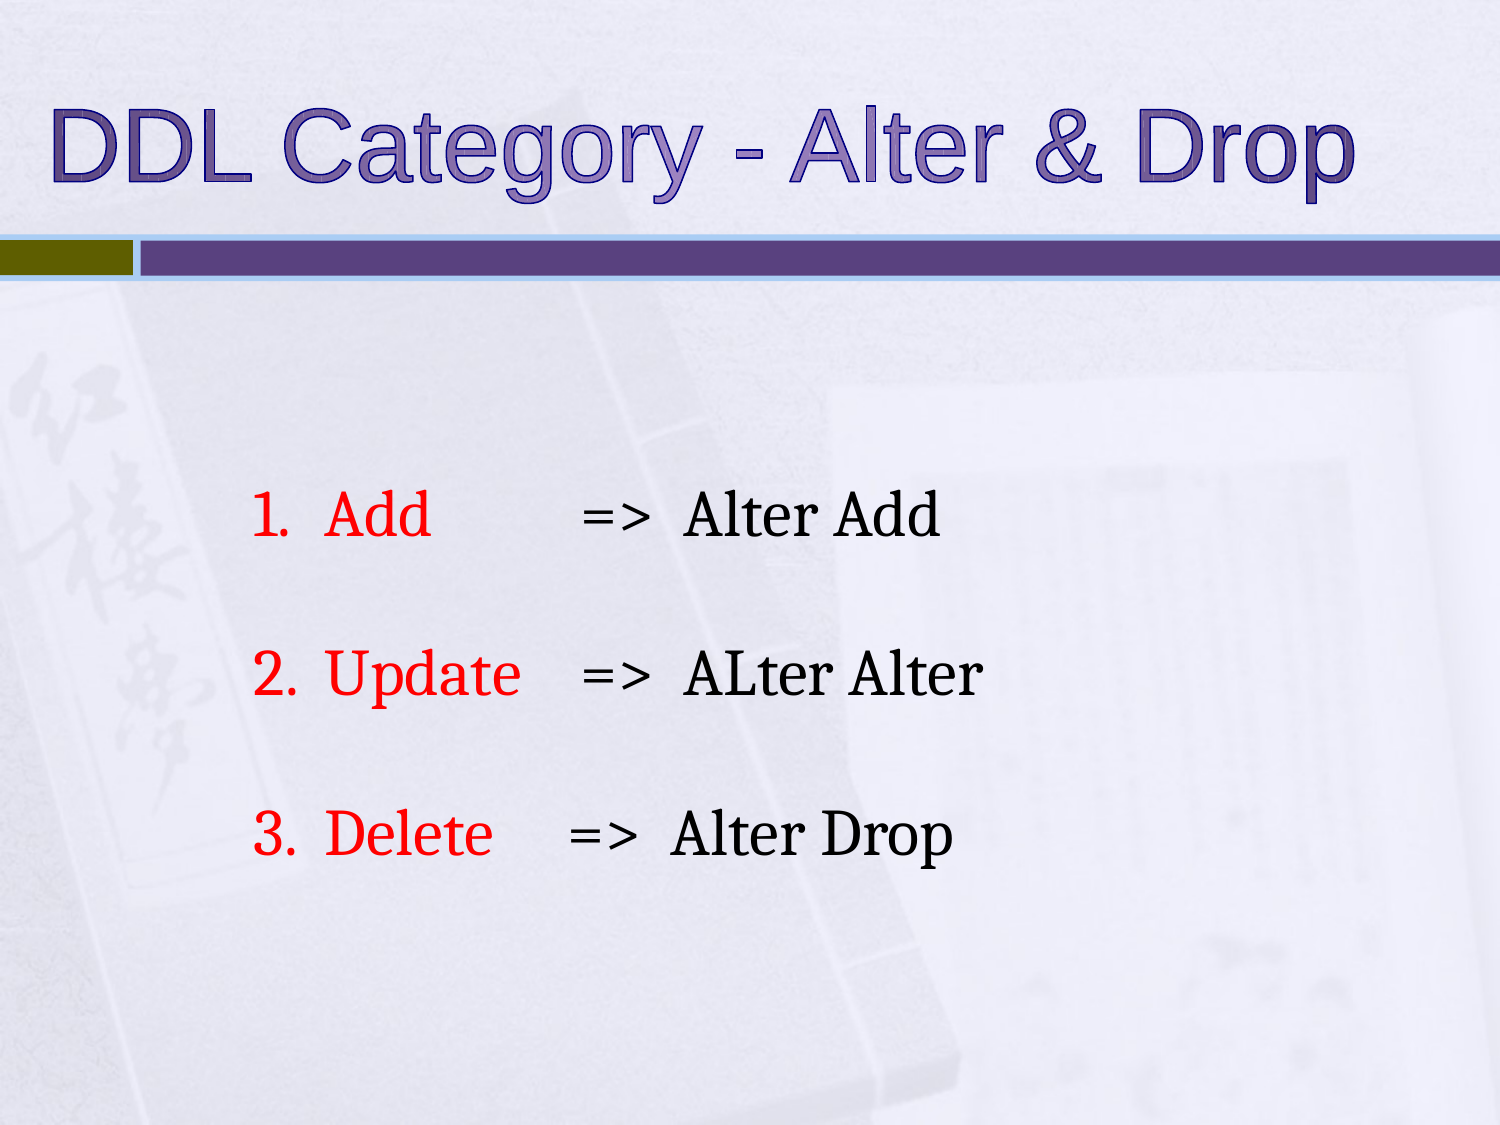

DDL Category - Alter & Drop
Add => Alter Add
Update => ALter Alter
Delete => Alter Drop